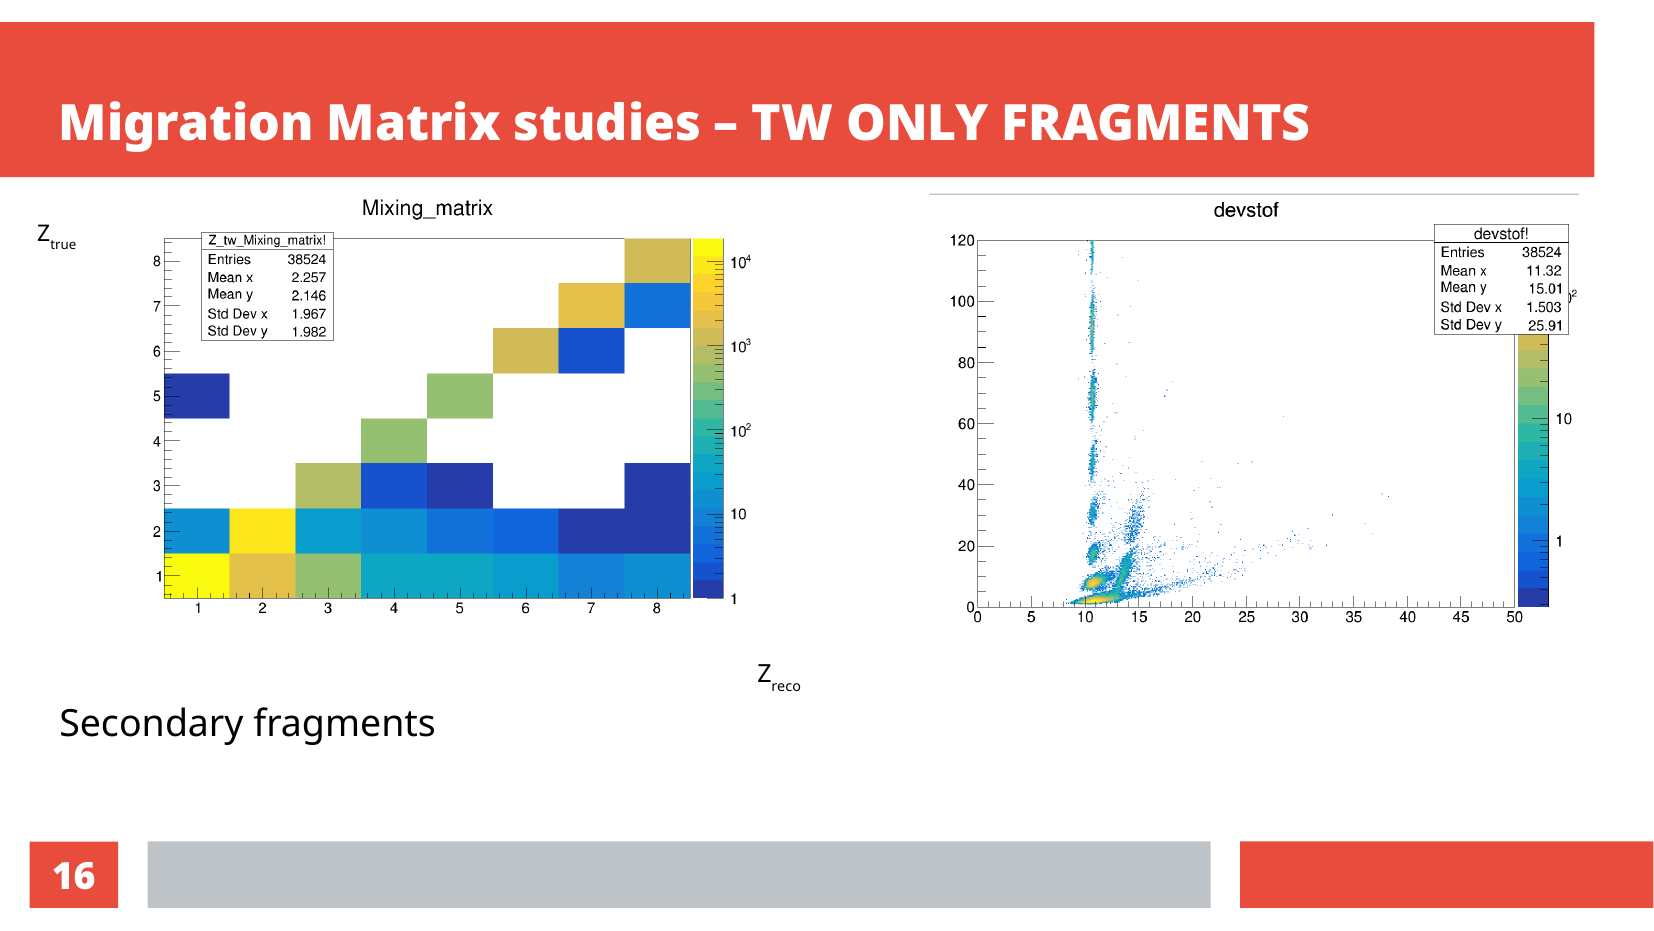

# Migration Matrix studies – TW ONLY FRAGMENTS
Ztrue
Zreco
Secondary fragments
16